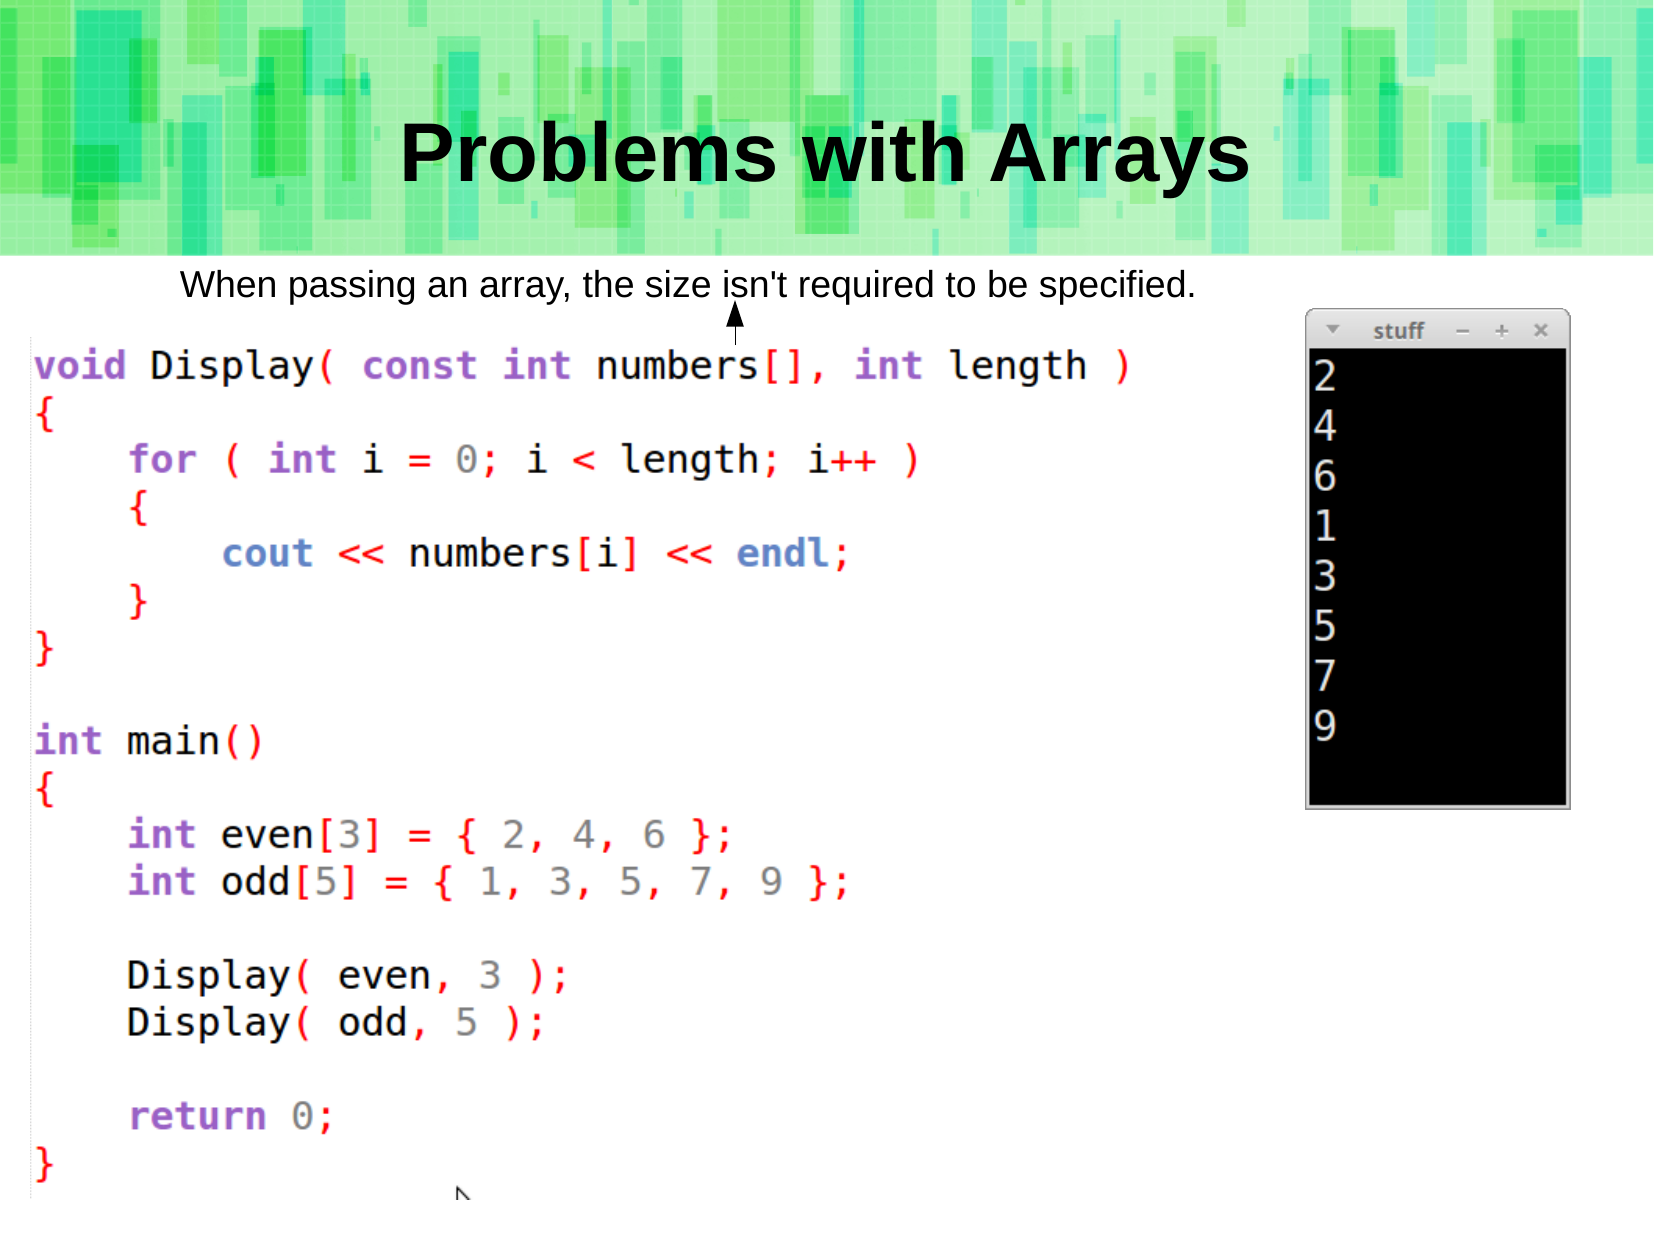

# Problems with Arrays
When passing an array, the size isn't required to be specified.